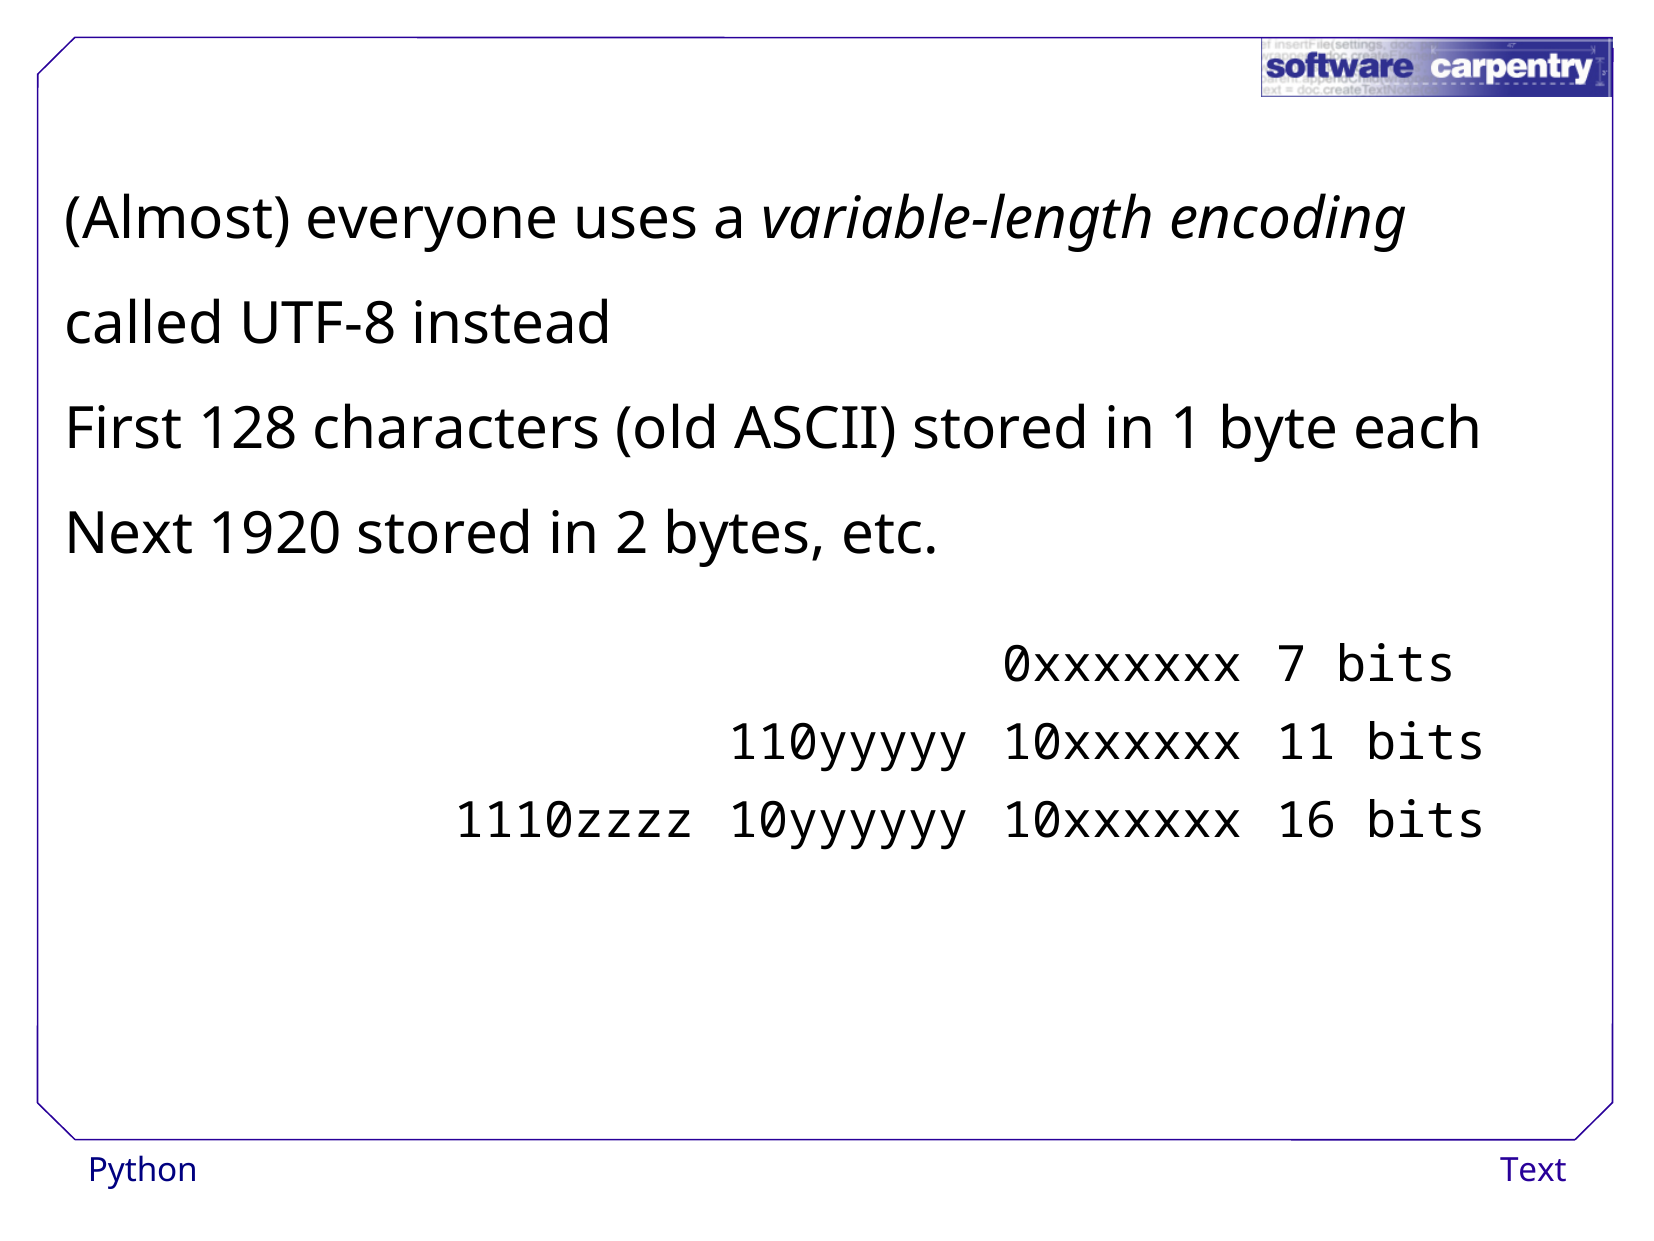

(Almost) everyone uses a variable-length encoding
called UTF-8 instead
First 128 characters (old ASCII) stored in 1 byte each
Next 1920 stored in 2 bytes, etc.
| | | | 0xxxxxxx | 7 bits |
| --- | --- | --- | --- | --- |
| | | 110yyyyy | 10xxxxxx | 11 bits |
| | 1110zzzz | 10yyyyyy | 10xxxxxx | 16 bits |